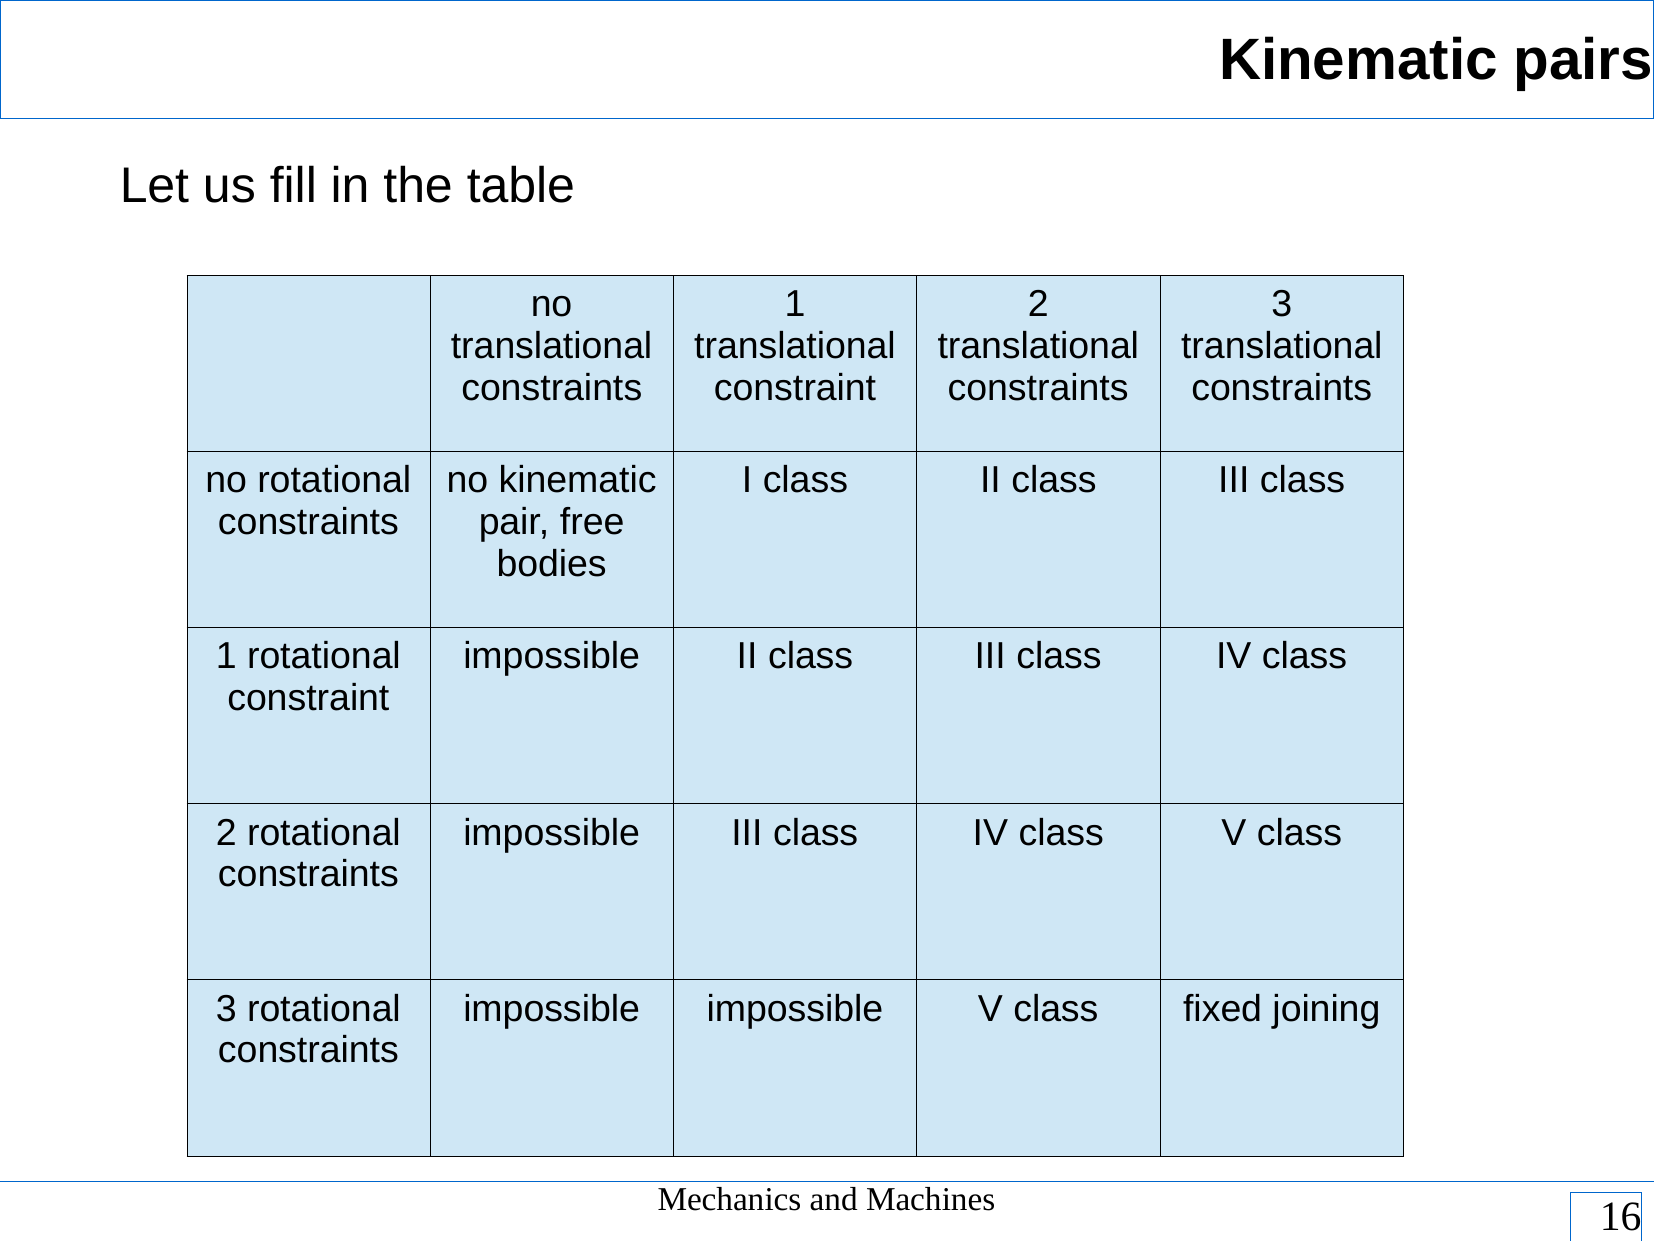

# Kinematic pairs
Let us fill in the table
| | no translational constraints | 1 translational constraint | 2 translational constraints | 3 translational constraints |
| --- | --- | --- | --- | --- |
| no rotational constraints | no kinematic pair, free bodies | I class | II class | III class |
| 1 rotational constraint | impossible | II class | III class | IV class |
| 2 rotational constraints | impossible | III class | IV class | V class |
| 3 rotational constraints | impossible | impossible | V class | fixed joining |
Mechanics and Machines
16